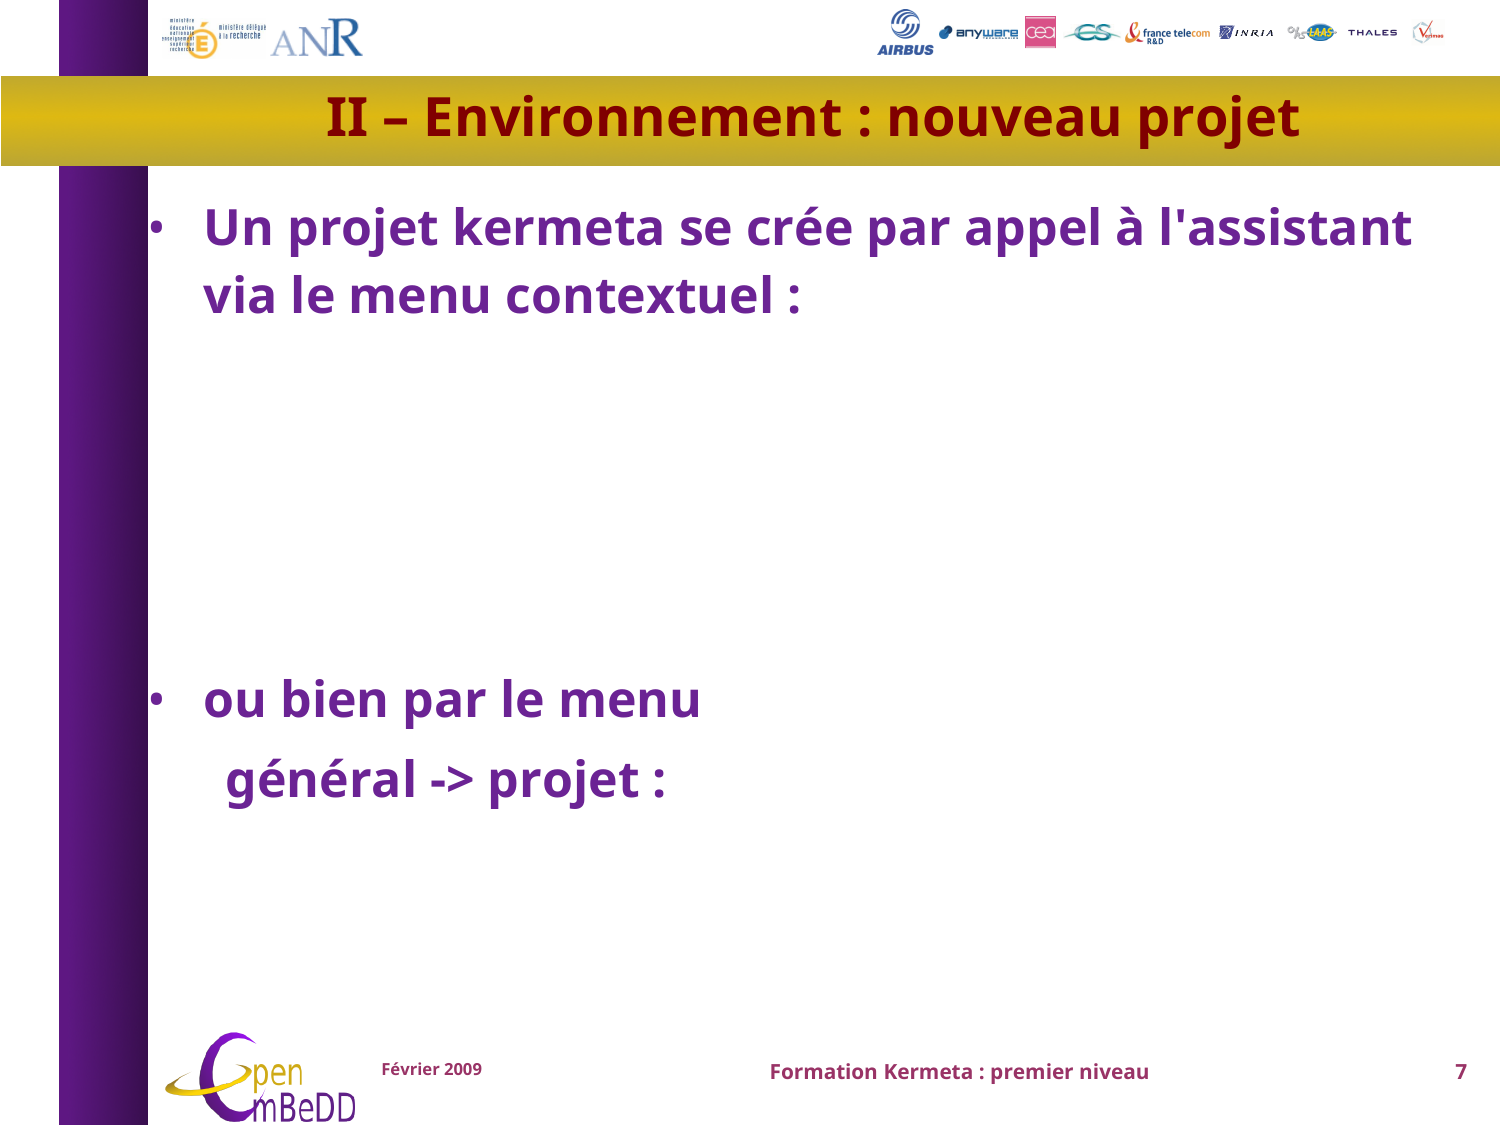

# II – Environnement : nouveau projet
Un projet kermeta se crée par appel à l'assistant via le menu contextuel :
ou bien par le menu
 général -> projet :
Pied de page
Pied de page fixe
7